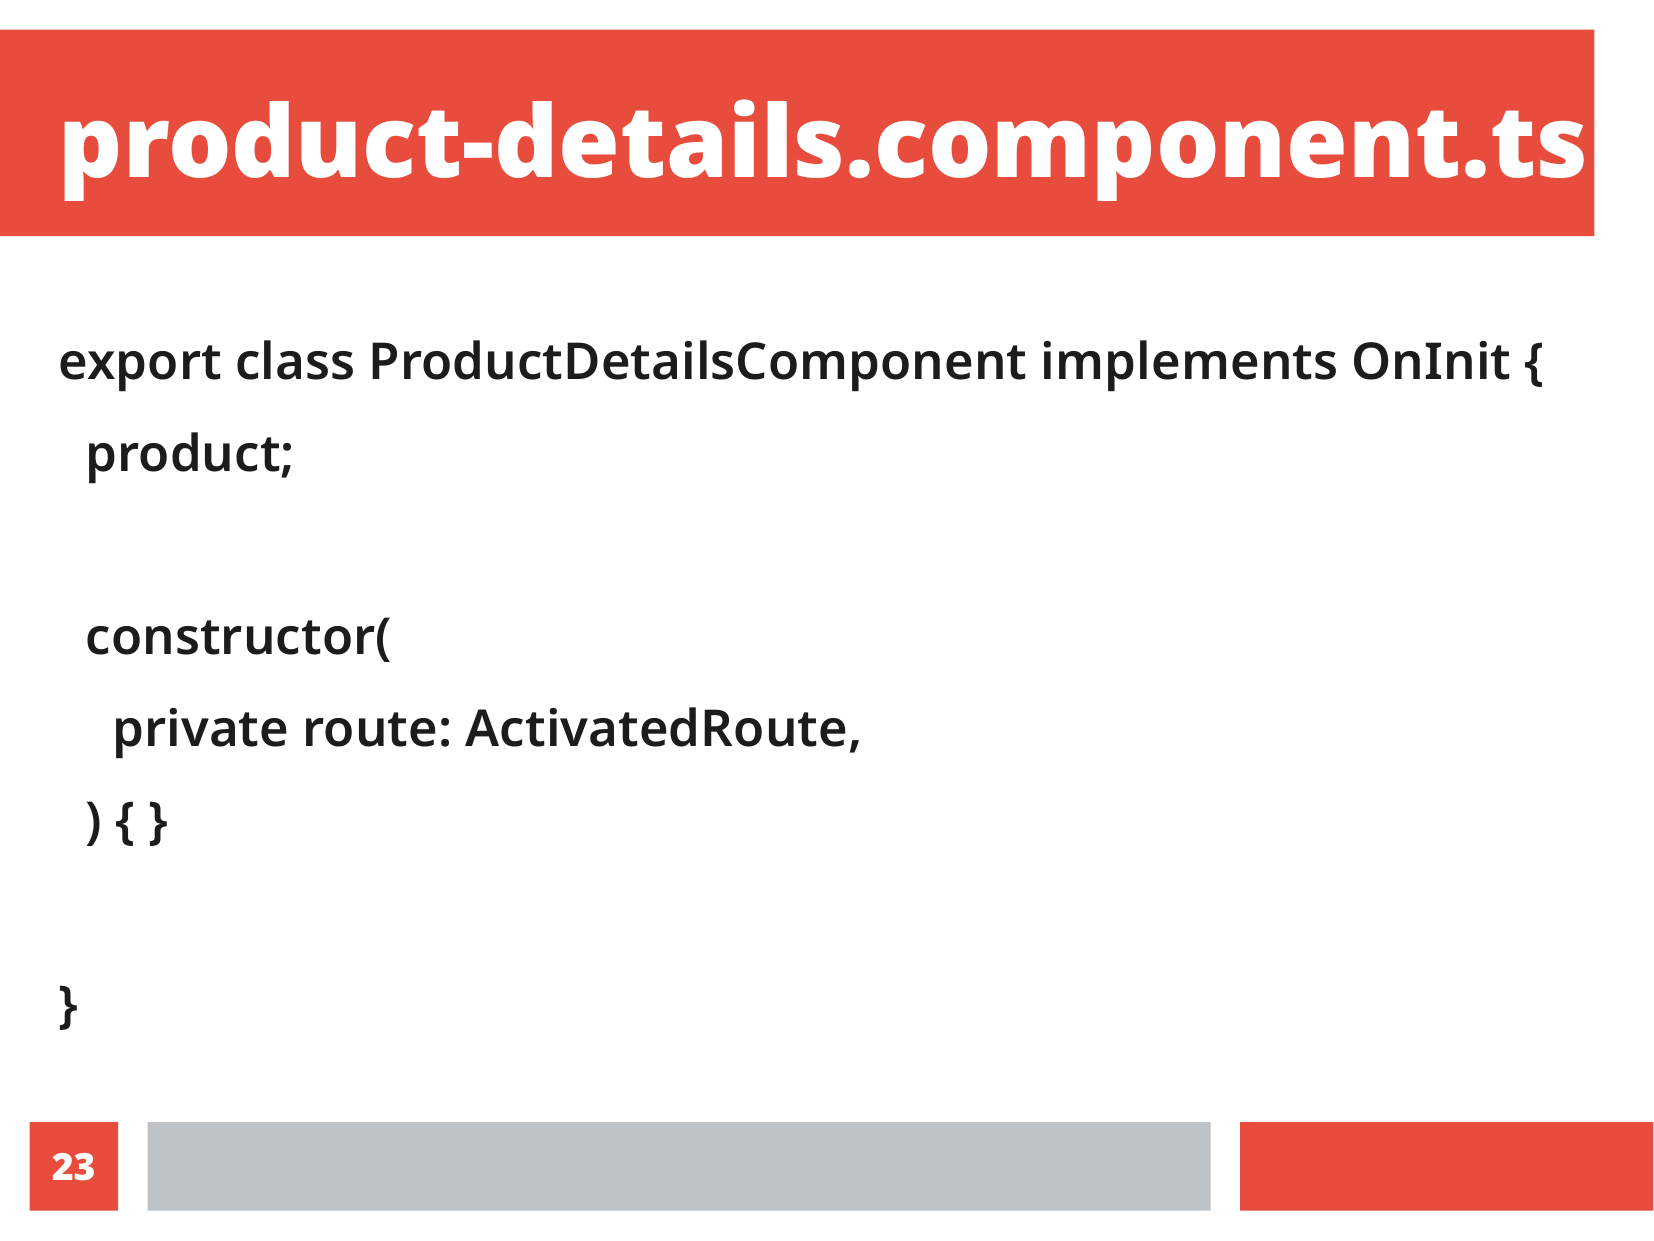

# product-details.component.ts
export class ProductDetailsComponent implements OnInit {
 product;
 constructor(
 private route: ActivatedRoute,
 ) { }
}
23